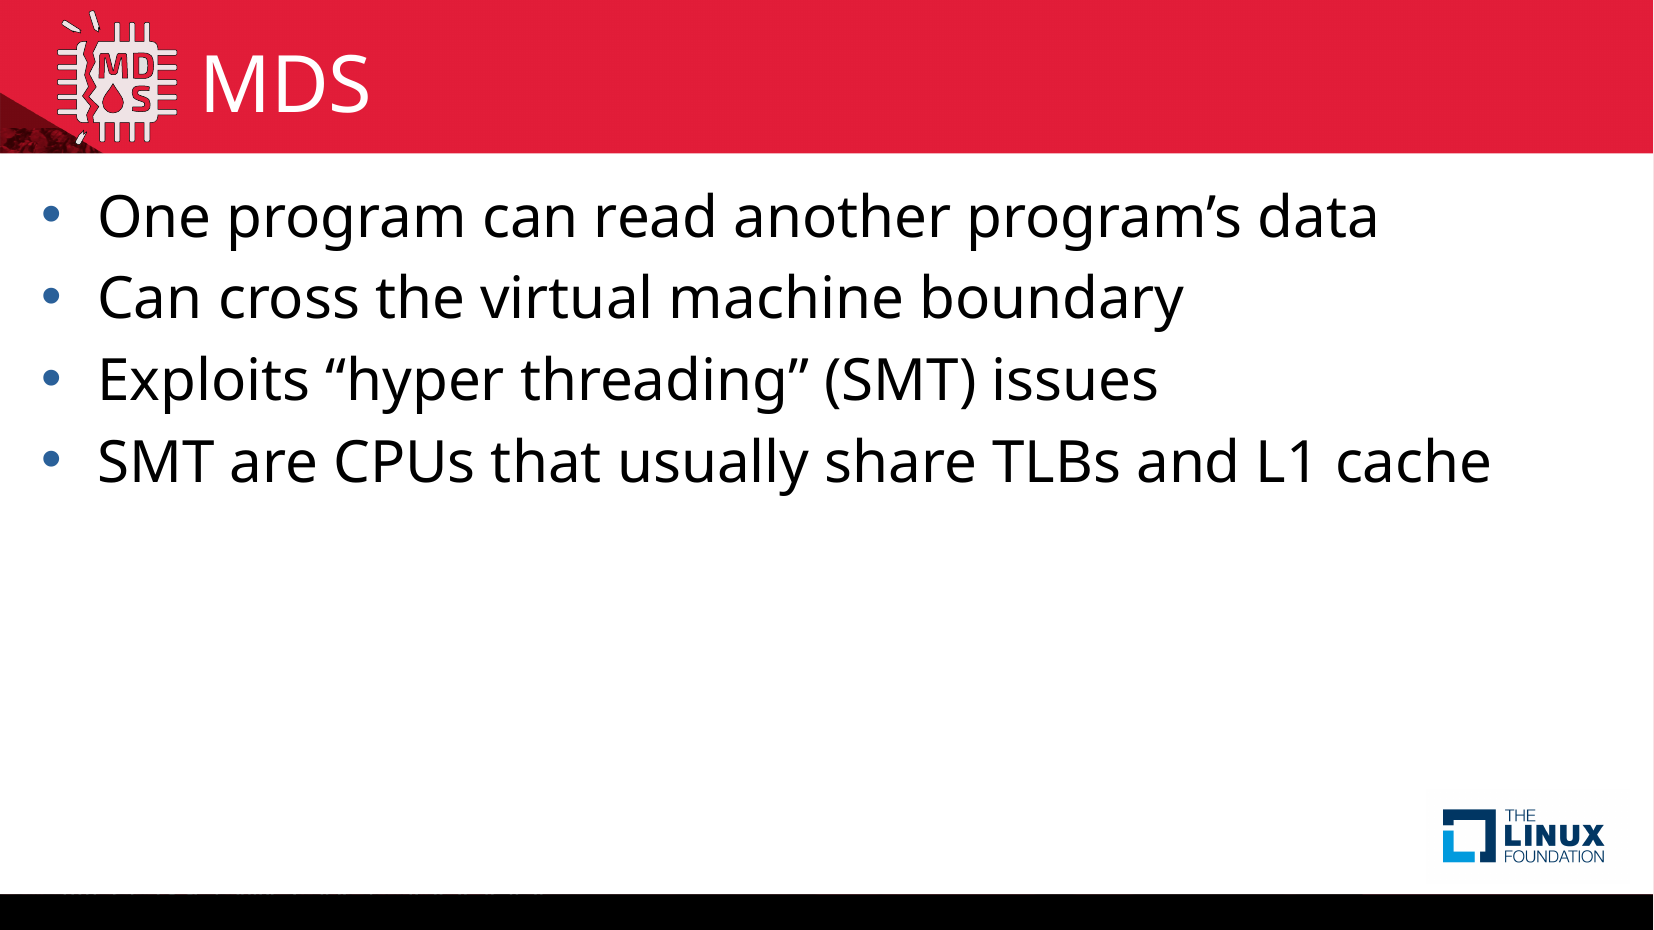

# MDS
One program can read another program’s data
Can cross the virtual machine boundary
Exploits “hyper threading” (SMT) issues
SMT are CPUs that usually share TLBs and L1 cache